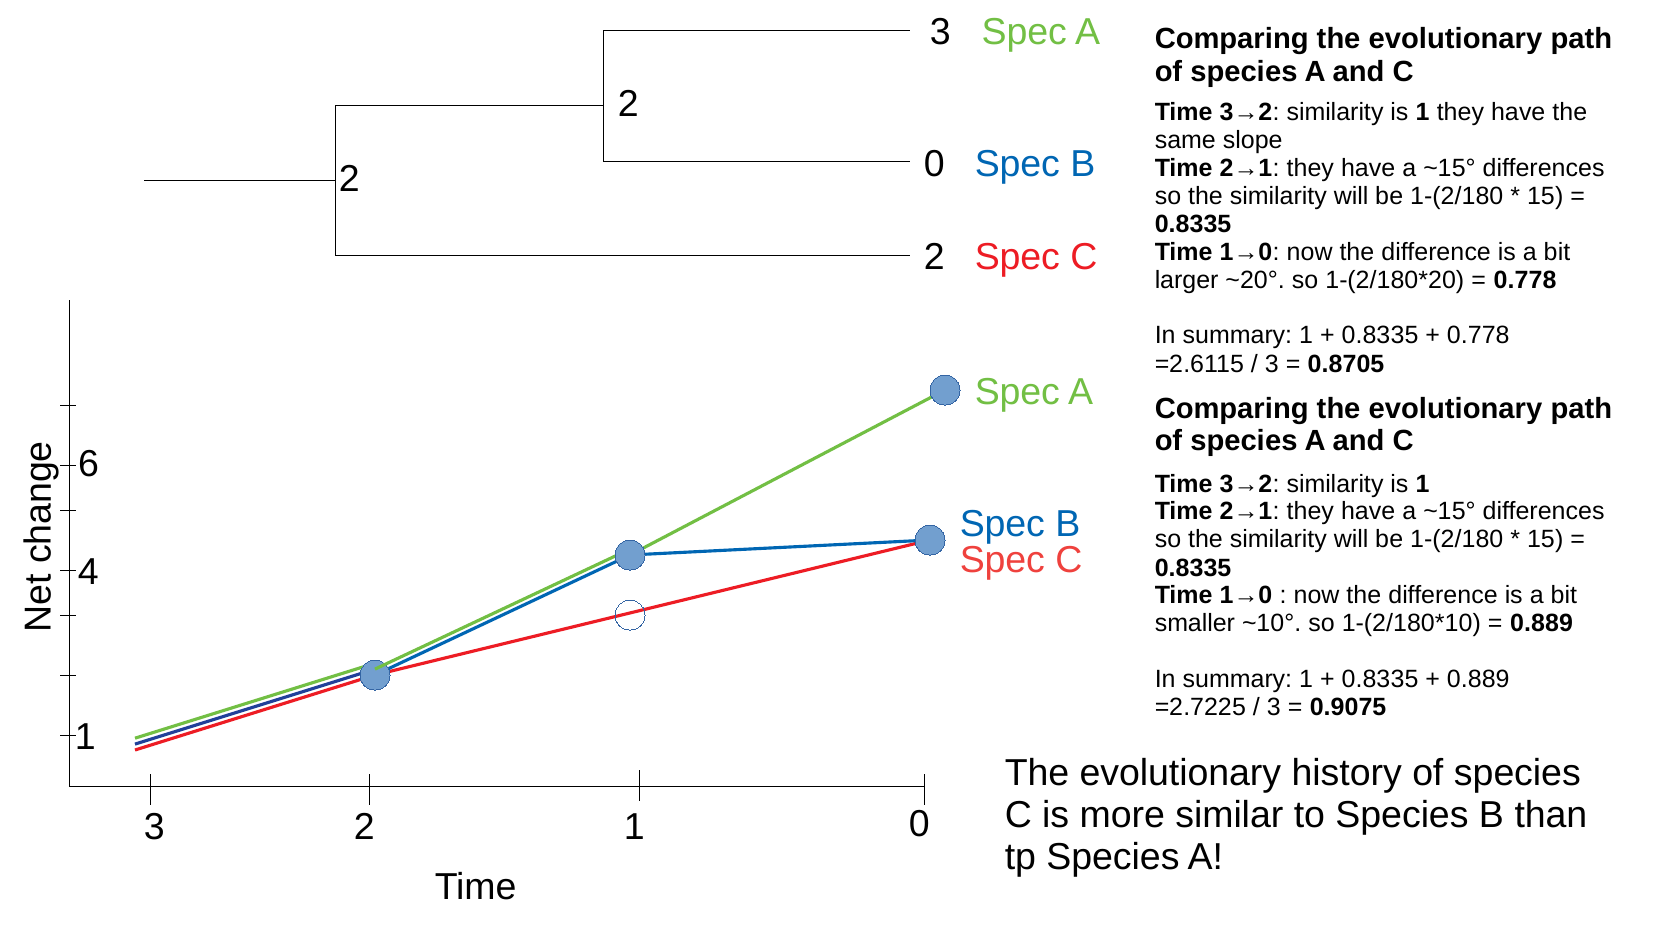

3
Spec A
Comparing the evolutionary path of species A and C
2
Time 3→2: similarity is 1 they have the same slope
Time 2→1: they have a ~15° differences so the similarity will be 1-(2/180 * 15) = 0.8335
Time 1→0: now the difference is a bit larger ~20°. so 1-(2/180*20) = 0.778
In summary: 1 + 0.8335 + 0.778 =2.6115 / 3 = 0.8705
0
Spec B
2
2
Spec C
Spec A
Comparing the evolutionary path of species A and C
Net change
6
Time 3→2: similarity is 1
Time 2→1: they have a ~15° differences so the similarity will be 1-(2/180 * 15) = 0.8335
Time 1→0 : now the difference is a bit smaller ~10°. so 1-(2/180*10) = 0.889
In summary: 1 + 0.8335 + 0.889 =2.7225 / 3 = 0.9075
Spec B
Spec C
4
1
The evolutionary history of species C is more similar to Species B than tp Species A!
0
3
2
1
Time